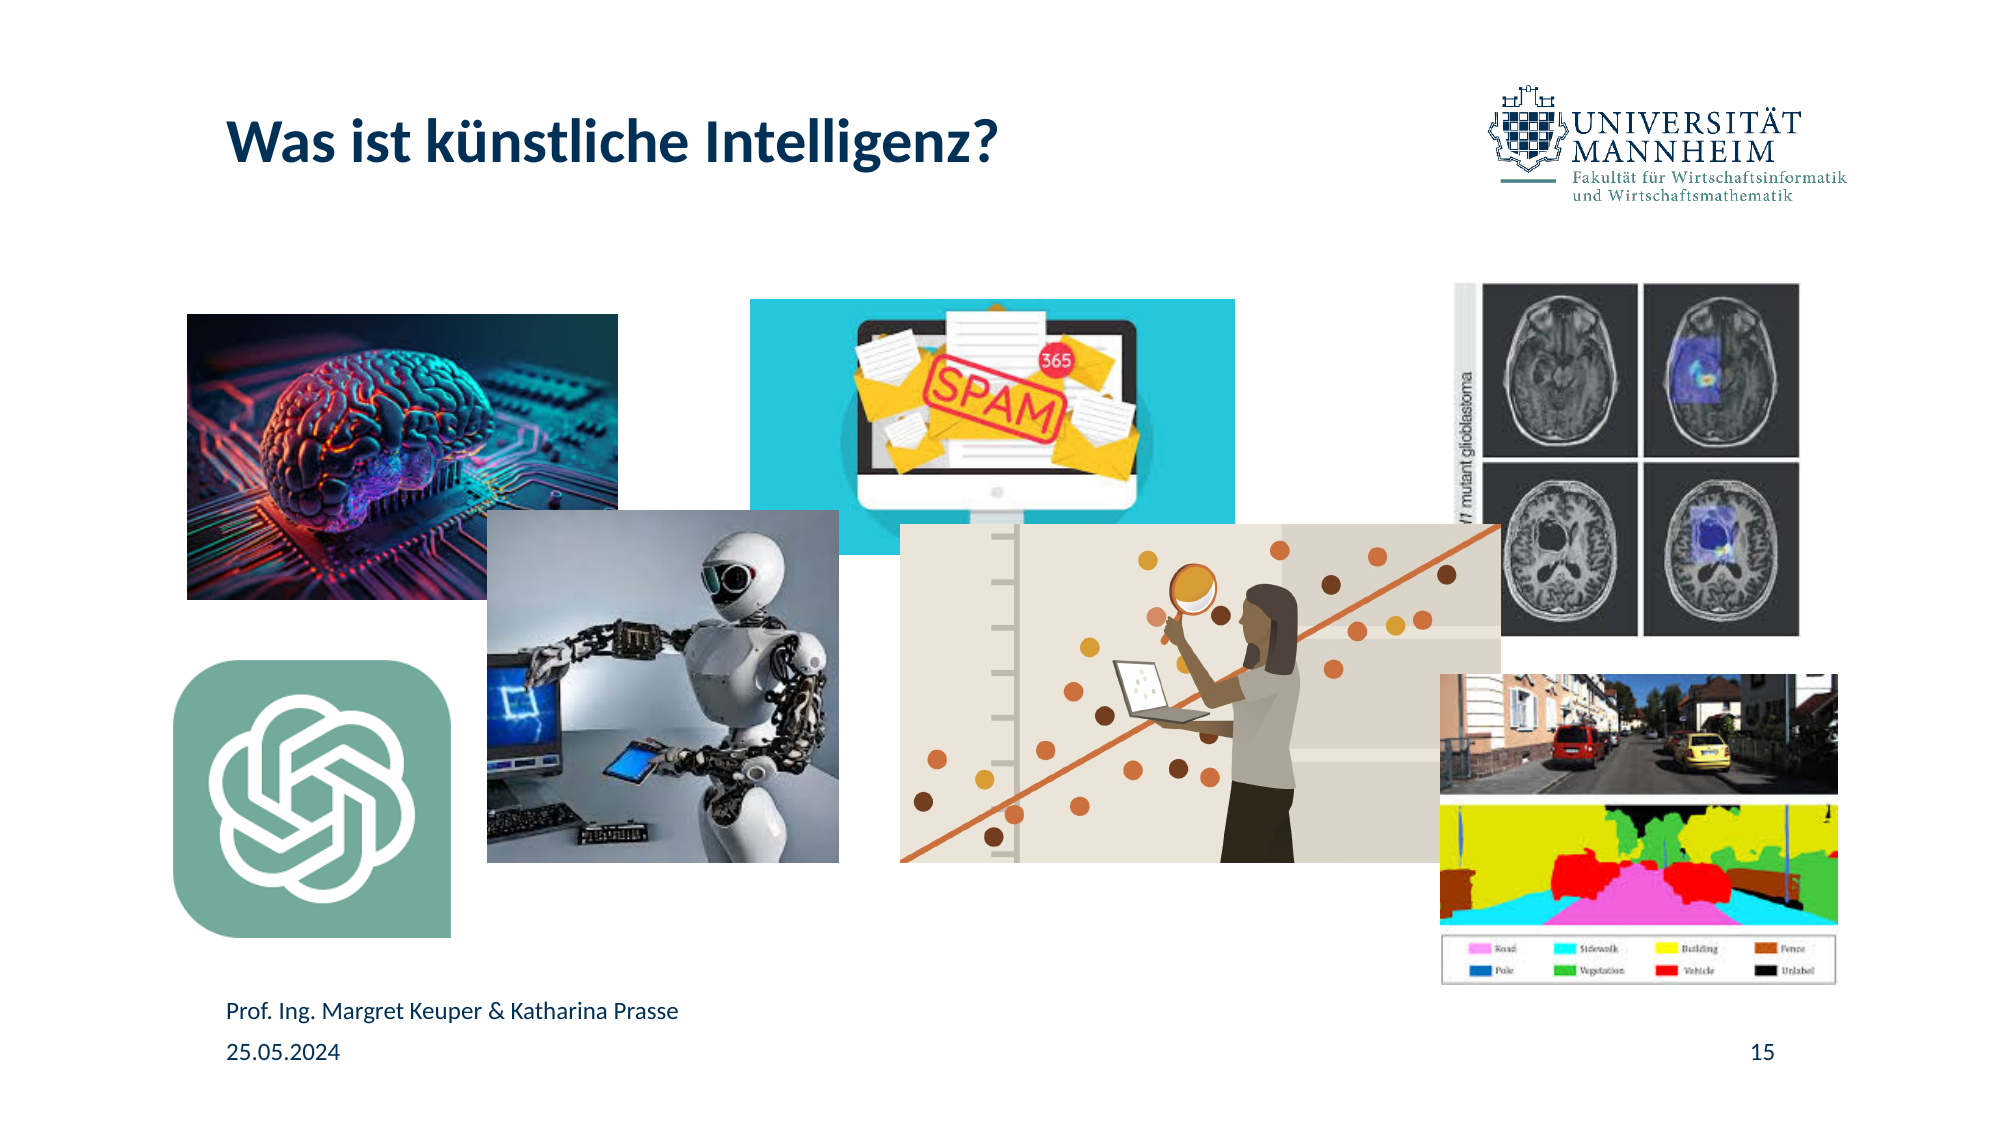

# Was ist künstliche Intelligenz?
Prof. Ing. Margret Keuper & Katharina Prasse
25.05.2024
15